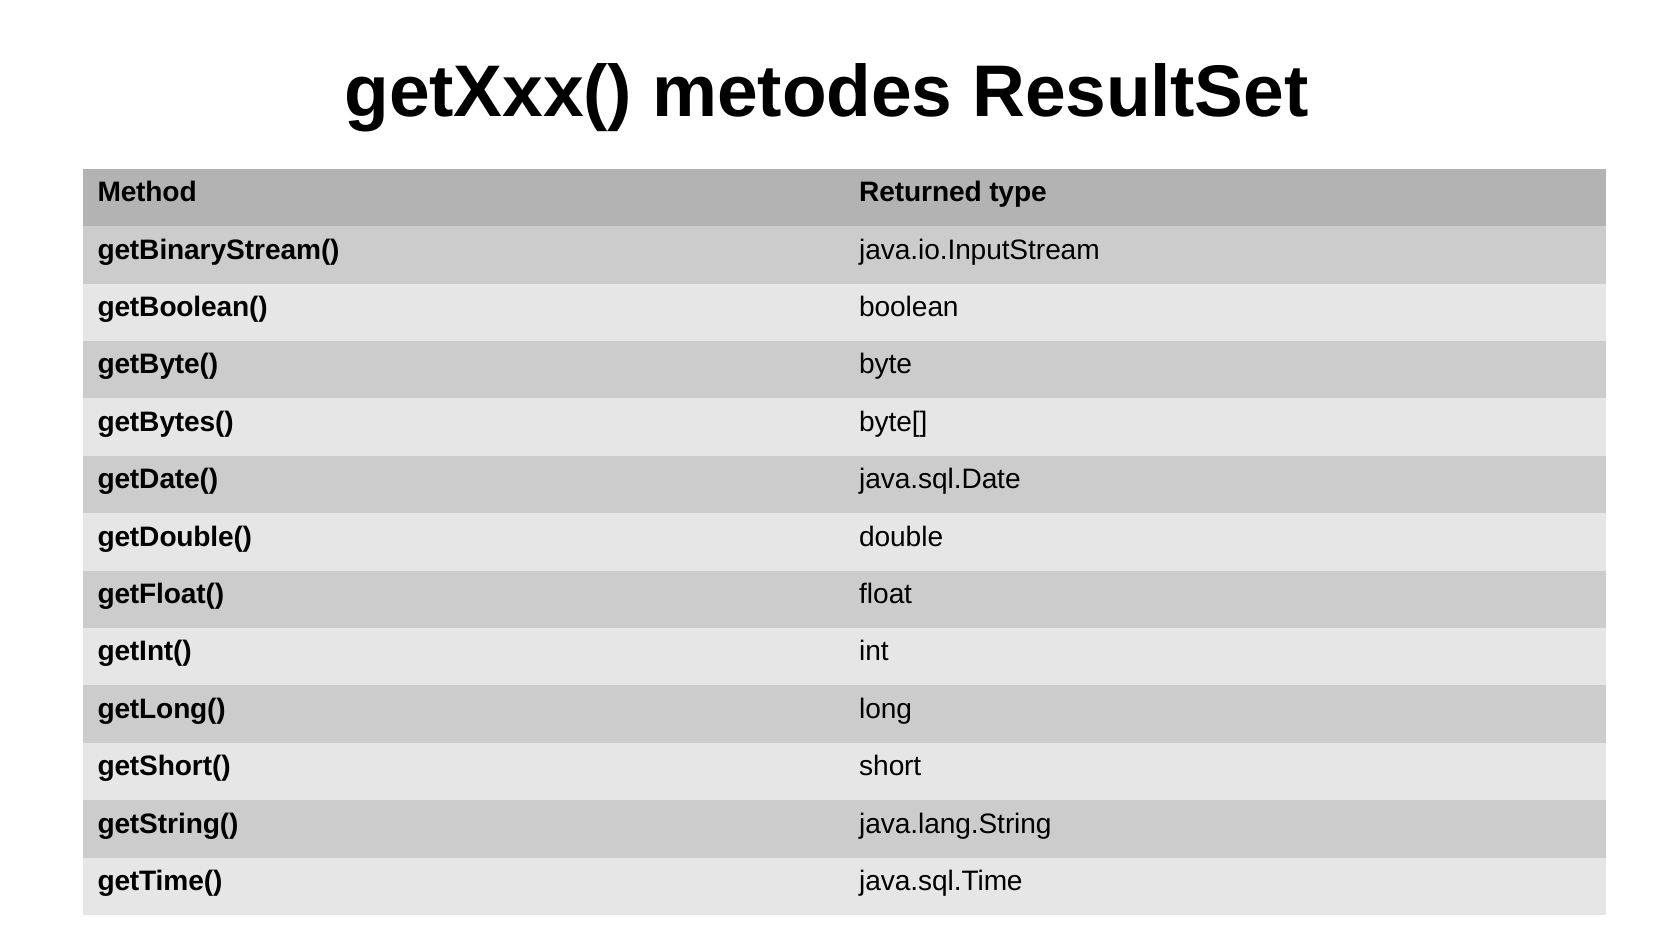

# getXxx() metodes ResultSet
| Method | Returned type |
| --- | --- |
| getBinaryStream() | java.io.InputStream |
| getBoolean() | boolean |
| getByte() | byte |
| getBytes() | byte[] |
| getDate() | java.sql.Date |
| getDouble() | double |
| getFloat() | float |
| getInt() | int |
| getLong() | long |
| getShort() | short |
| getString() | java.lang.String |
| getTime() | java.sql.Time |